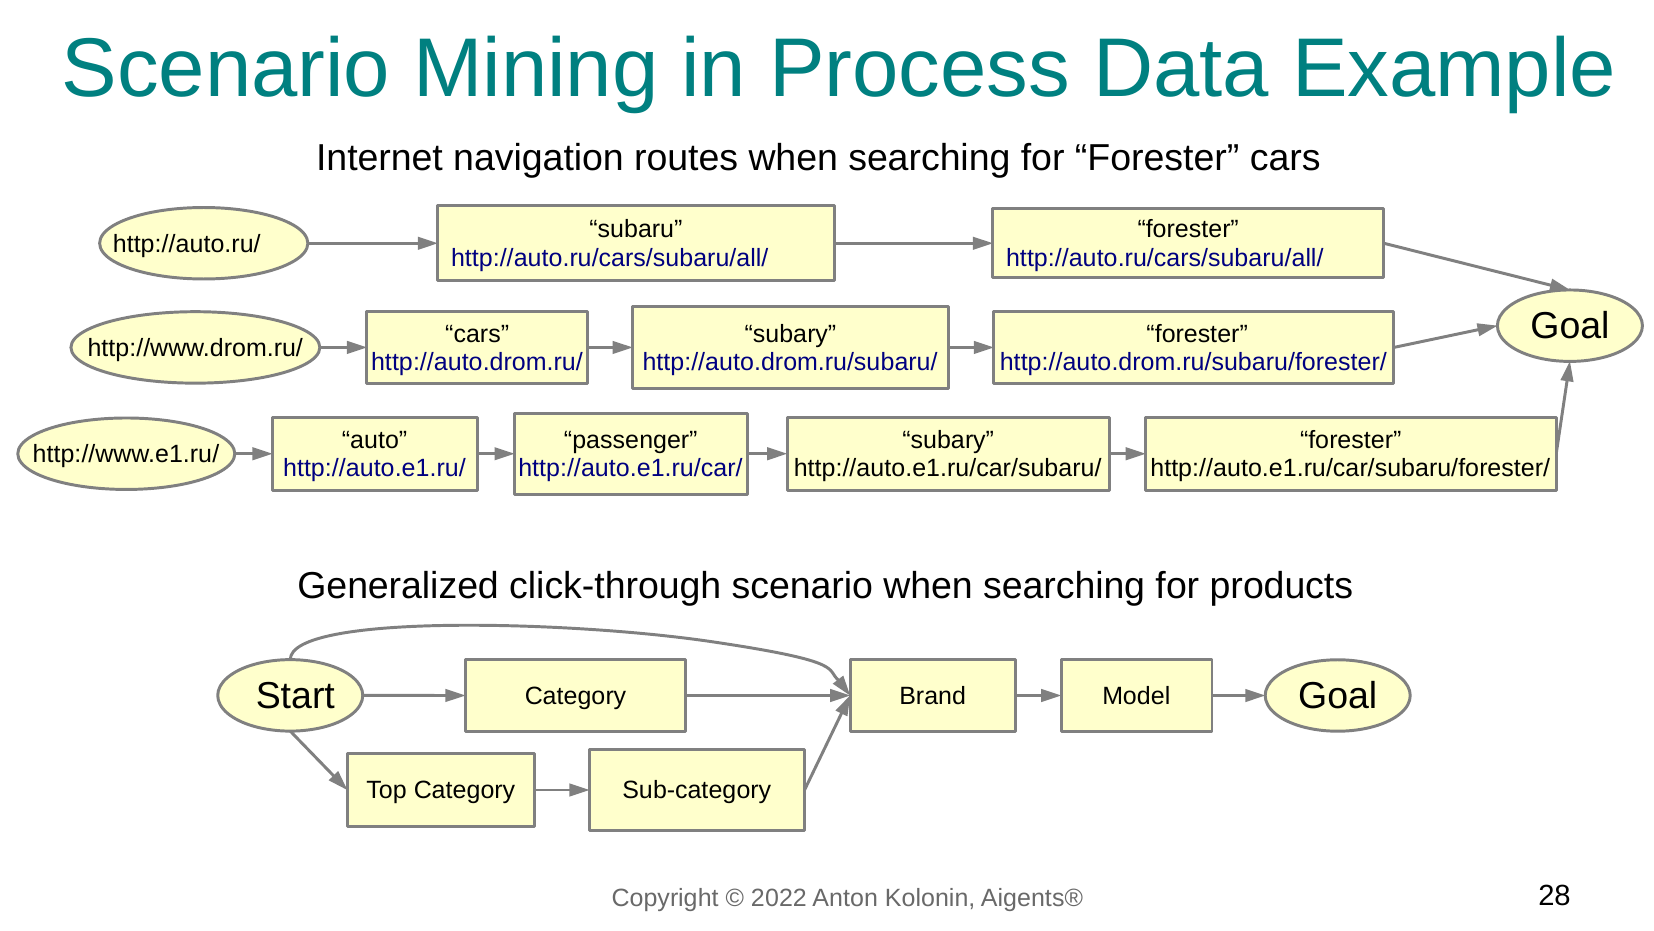

Scenario Mining in Process Data Example
Internet navigation routes when searching for “Forester” cars
“subaru”
http://auto.ru/cars/subaru/all/
http://auto.ru/
“forester”
http://auto.ru/cars/subaru/all/
Goal
“subary”
http://auto.drom.ru/subaru/
“cars”
http://auto.drom.ru/
 “forester”
http://auto.drom.ru/subaru/forester/
http://www.drom.ru/
“passenger”
http://auto.e1.ru/car/
“auto”
http://auto.e1.ru/
“subary”
http://auto.e1.ru/car/subaru/
“forester”
http://auto.e1.ru/car/subaru/forester/
http://www.e1.ru/
Generalized click-through scenario when searching for products
Category
Brand
Model
 Start
Goal
Sub-category
Top Category
Copyright © 2022 Anton Kolonin, Aigents®
28